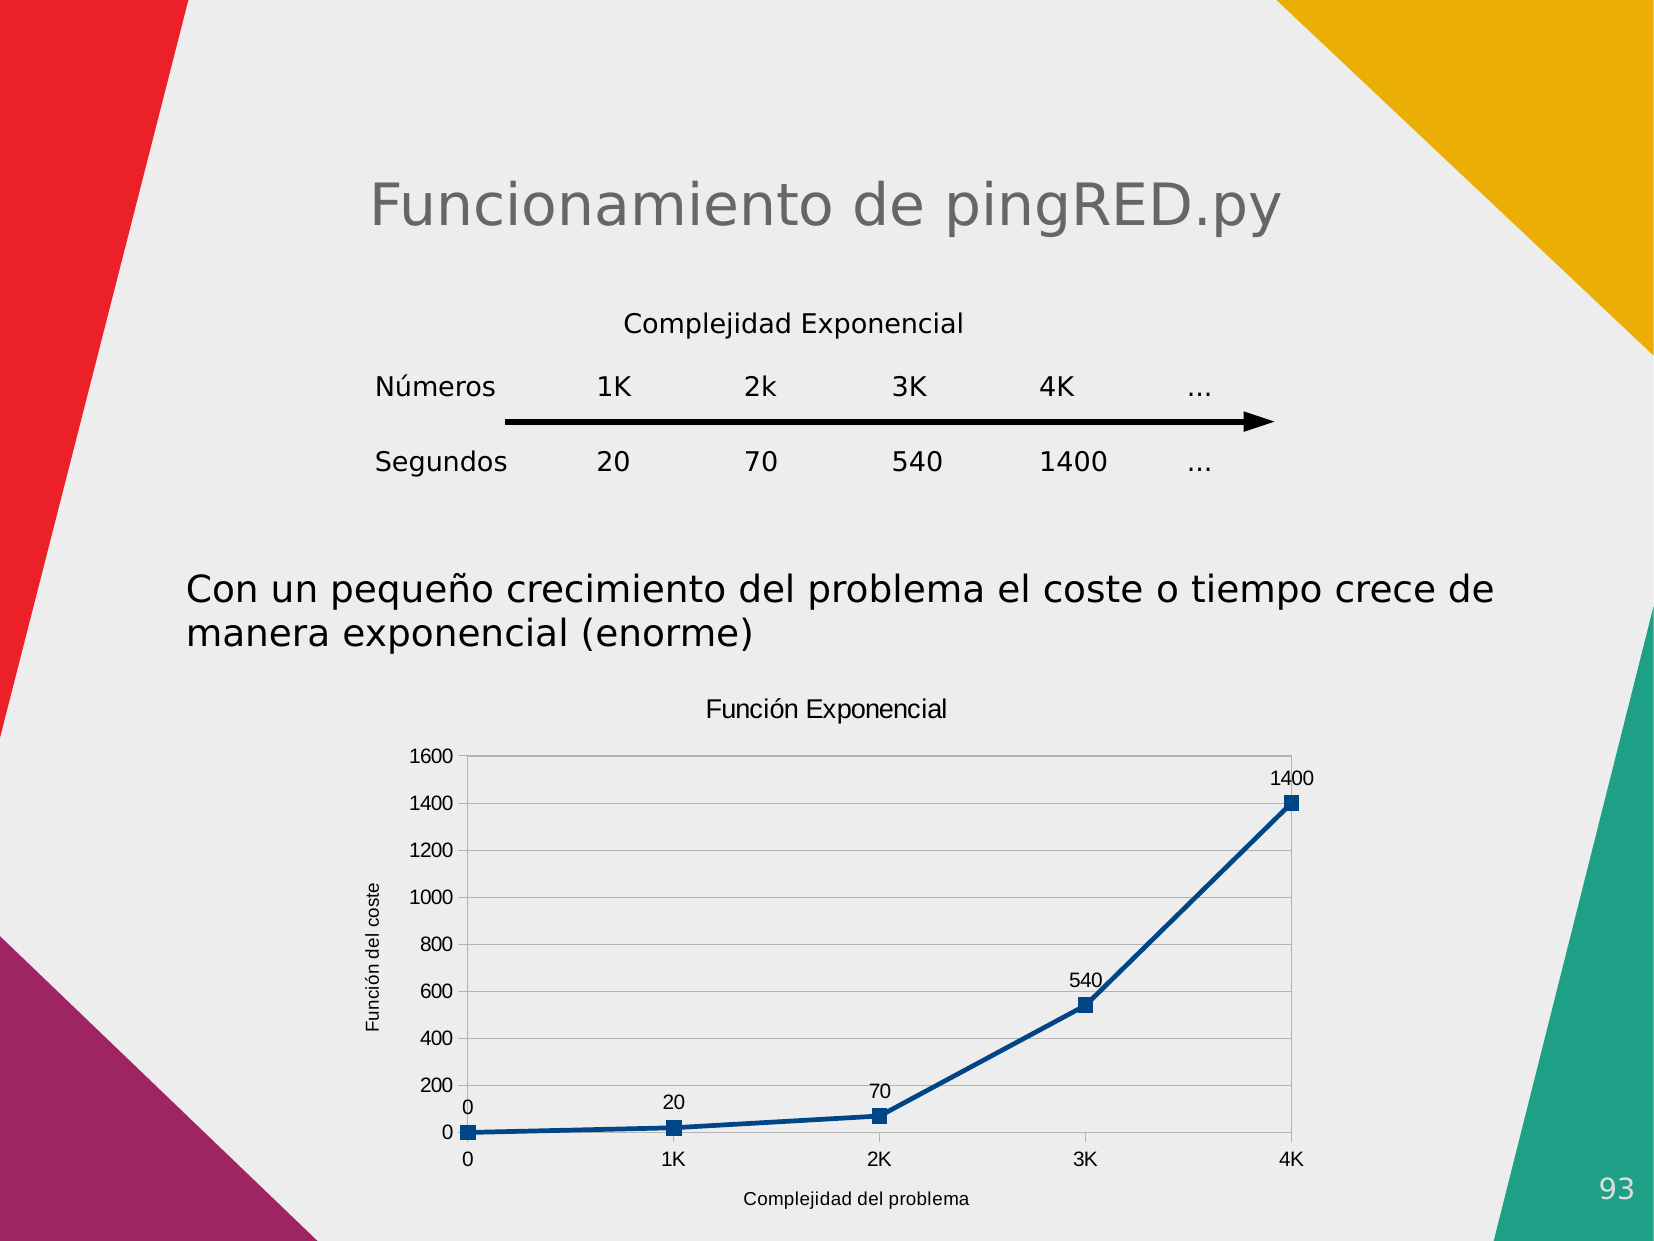

# Funcionamiento de pingRED.py
Complejidad Exponencial
Números 		1K		2k		3K		4K		...
Segundos		20		70		540		1400		...
Con un pequeño crecimiento del problema el coste o tiempo crece de manera exponencial (enorme)
### Chart: Función Exponencial
| Category | Columna 1 |
|---|---|
| 0 | 0.0 |
| 1K | 20.0 |
| 2K | 70.0 |
| 3K | 540.0 |
| 4K | 1400.0 |93